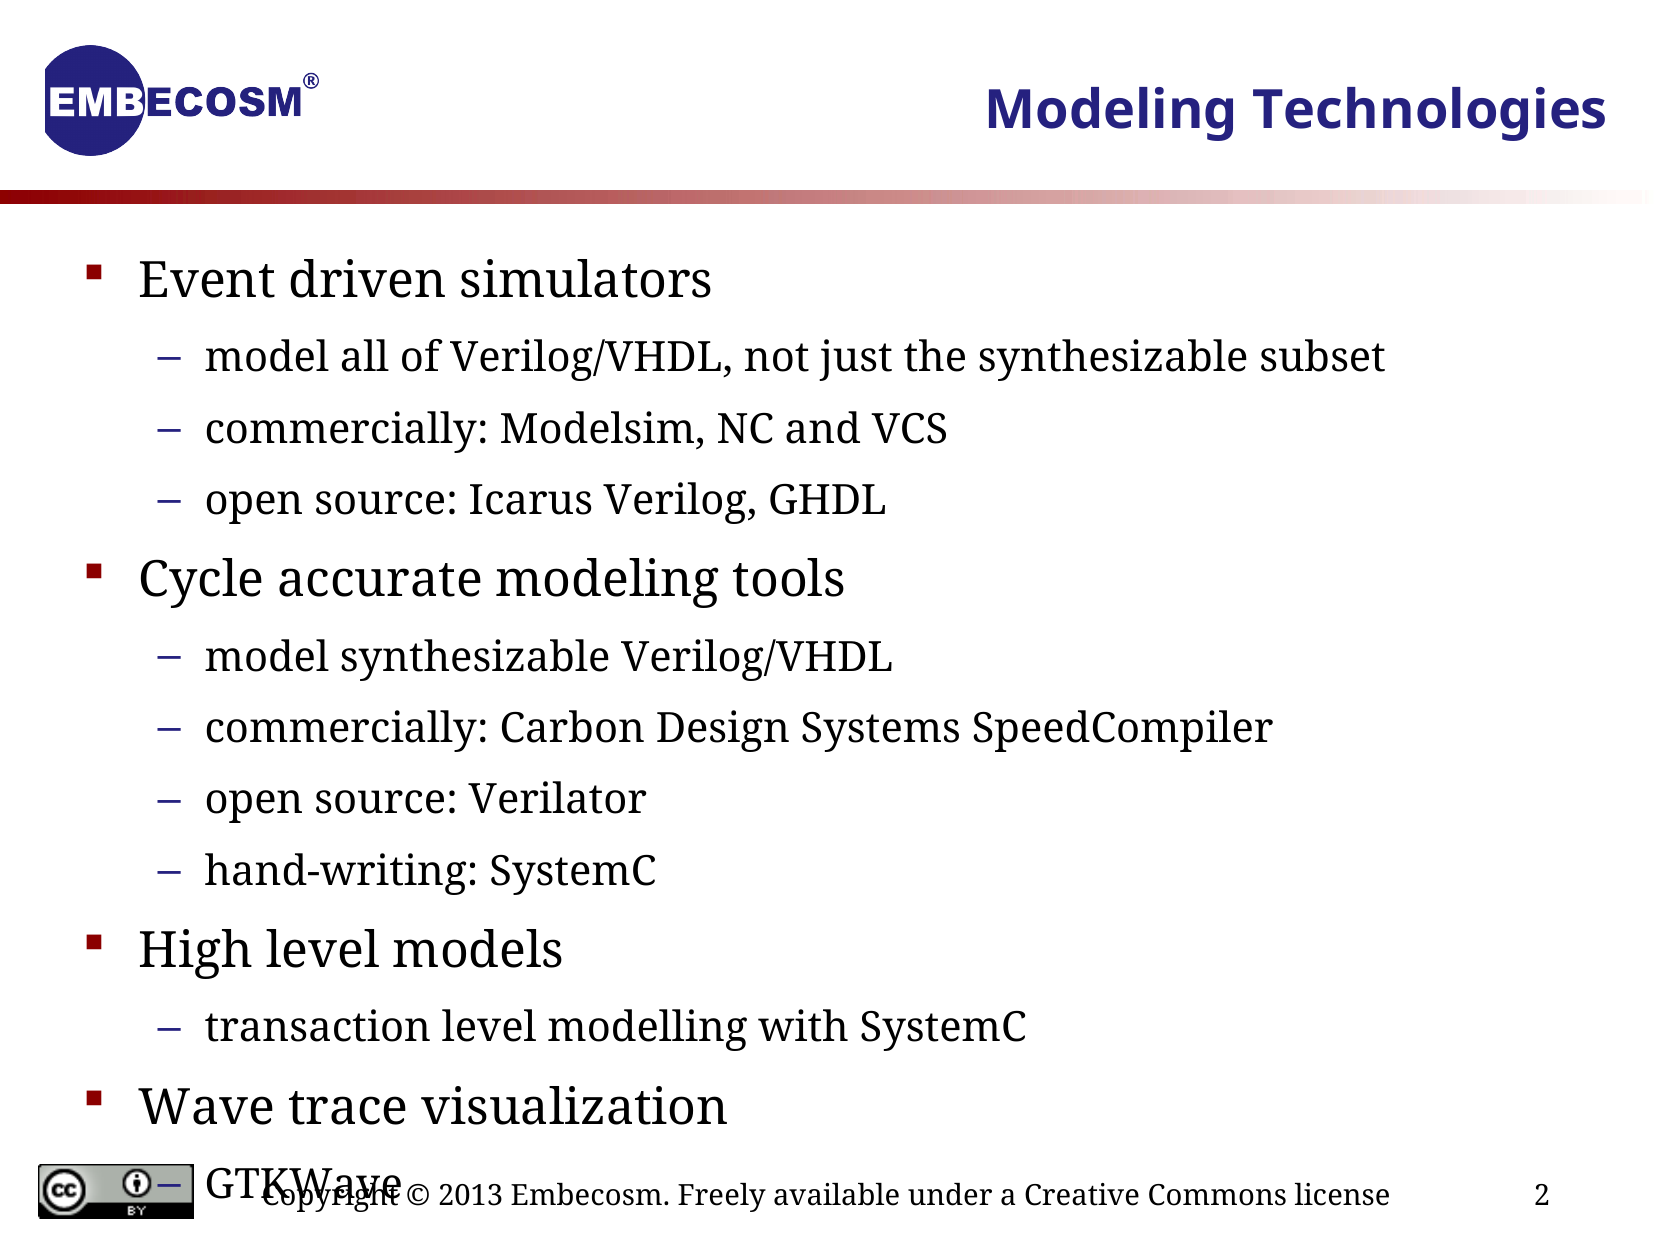

# Modeling Technologies
Event driven simulators
model all of Verilog/VHDL, not just the synthesizable subset
commercially: Modelsim, NC and VCS
open source: Icarus Verilog, GHDL
Cycle accurate modeling tools
model synthesizable Verilog/VHDL
commercially: Carbon Design Systems SpeedCompiler
open source: Verilator
hand-writing: SystemC
High level models
transaction level modelling with SystemC
Wave trace visualization
GTKWave
Copyright © 2013 Embecosm. Freely available under a Creative Commons license
2